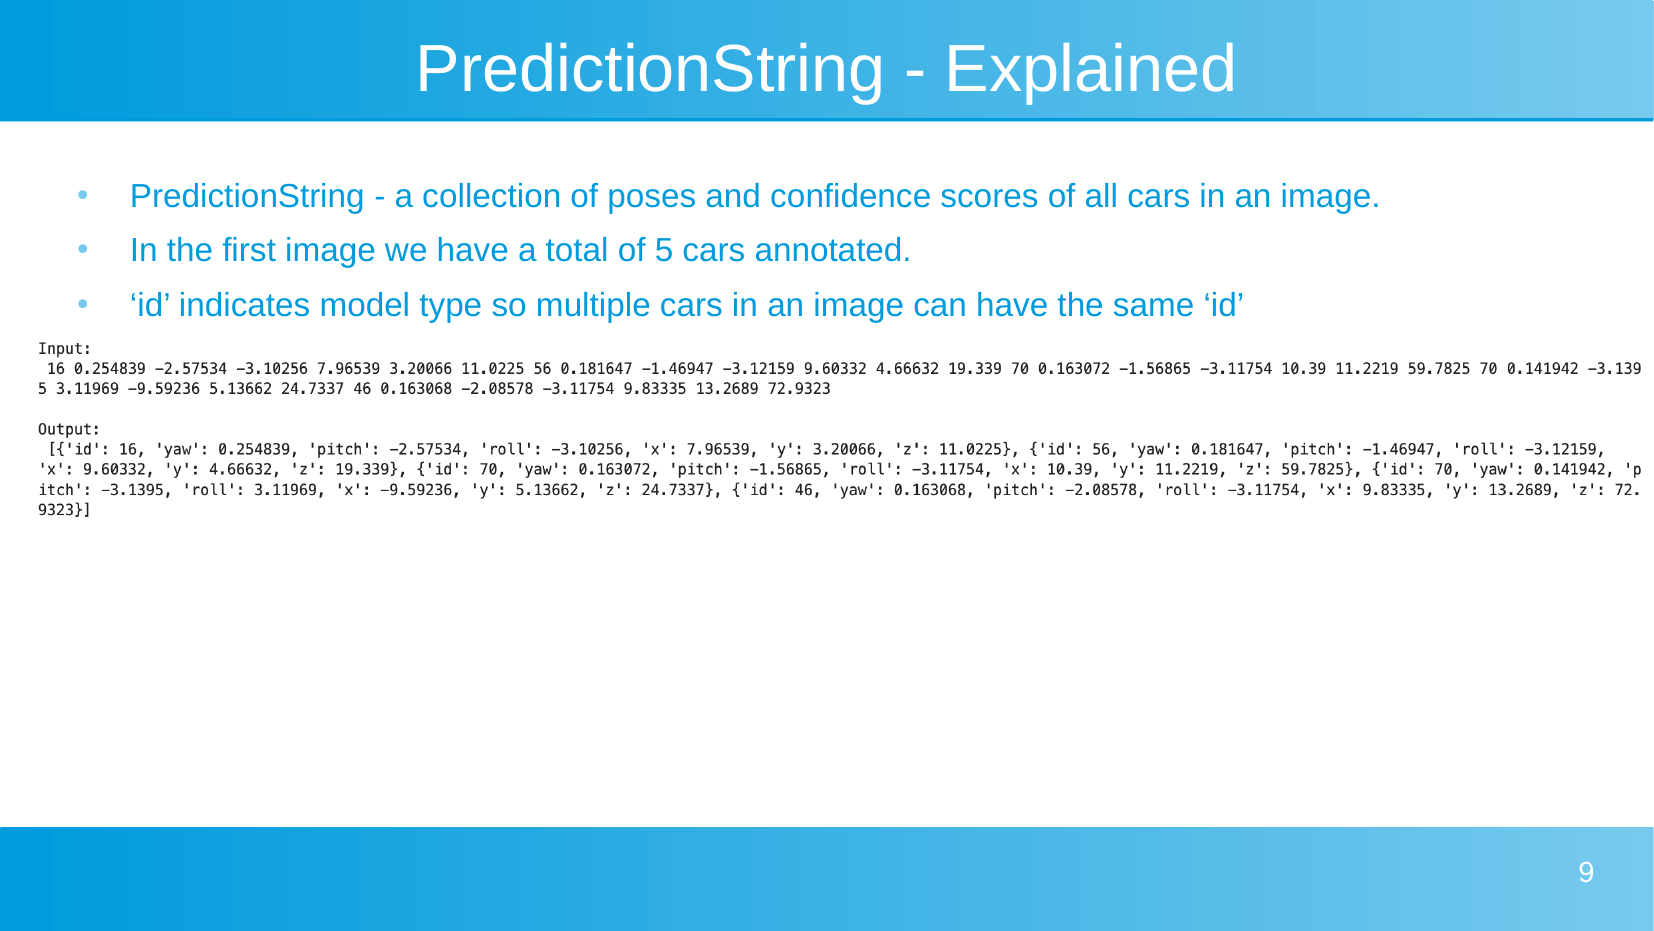

# PredictionString - Explained
PredictionString - a collection of poses and confidence scores of all cars in an image.
In the first image we have a total of 5 cars annotated.
‘id’ indicates model type so multiple cars in an image can have the same ‘id’
9